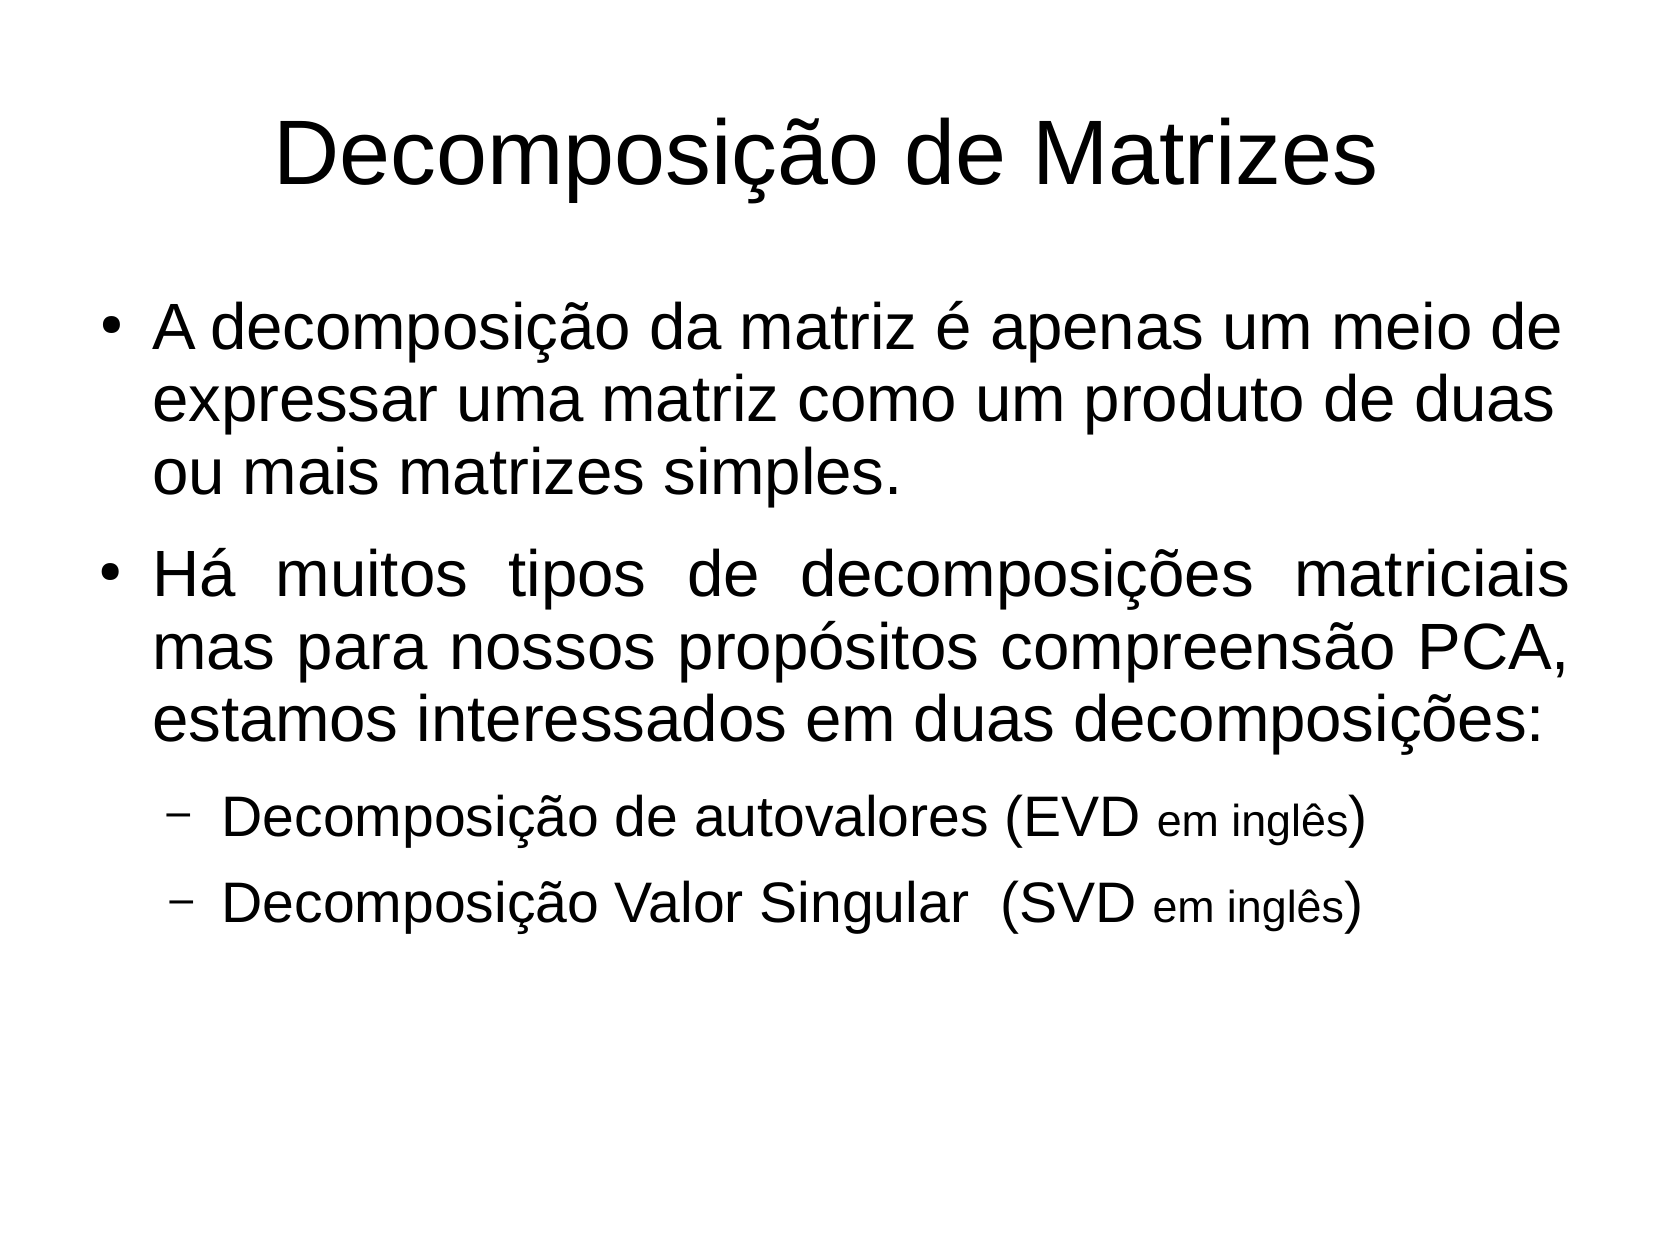

# Decomposição de Matrizes
A decomposição da matriz é apenas um meio de expressar uma matriz como um produto de duas ou mais matrizes simples.
Há muitos tipos de decomposições matriciais mas para nossos propósitos compreensão PCA, estamos interessados em duas decomposições:
Decomposição de autovalores (EVD em inglês)
Decomposição Valor Singular (SVD em inglês)